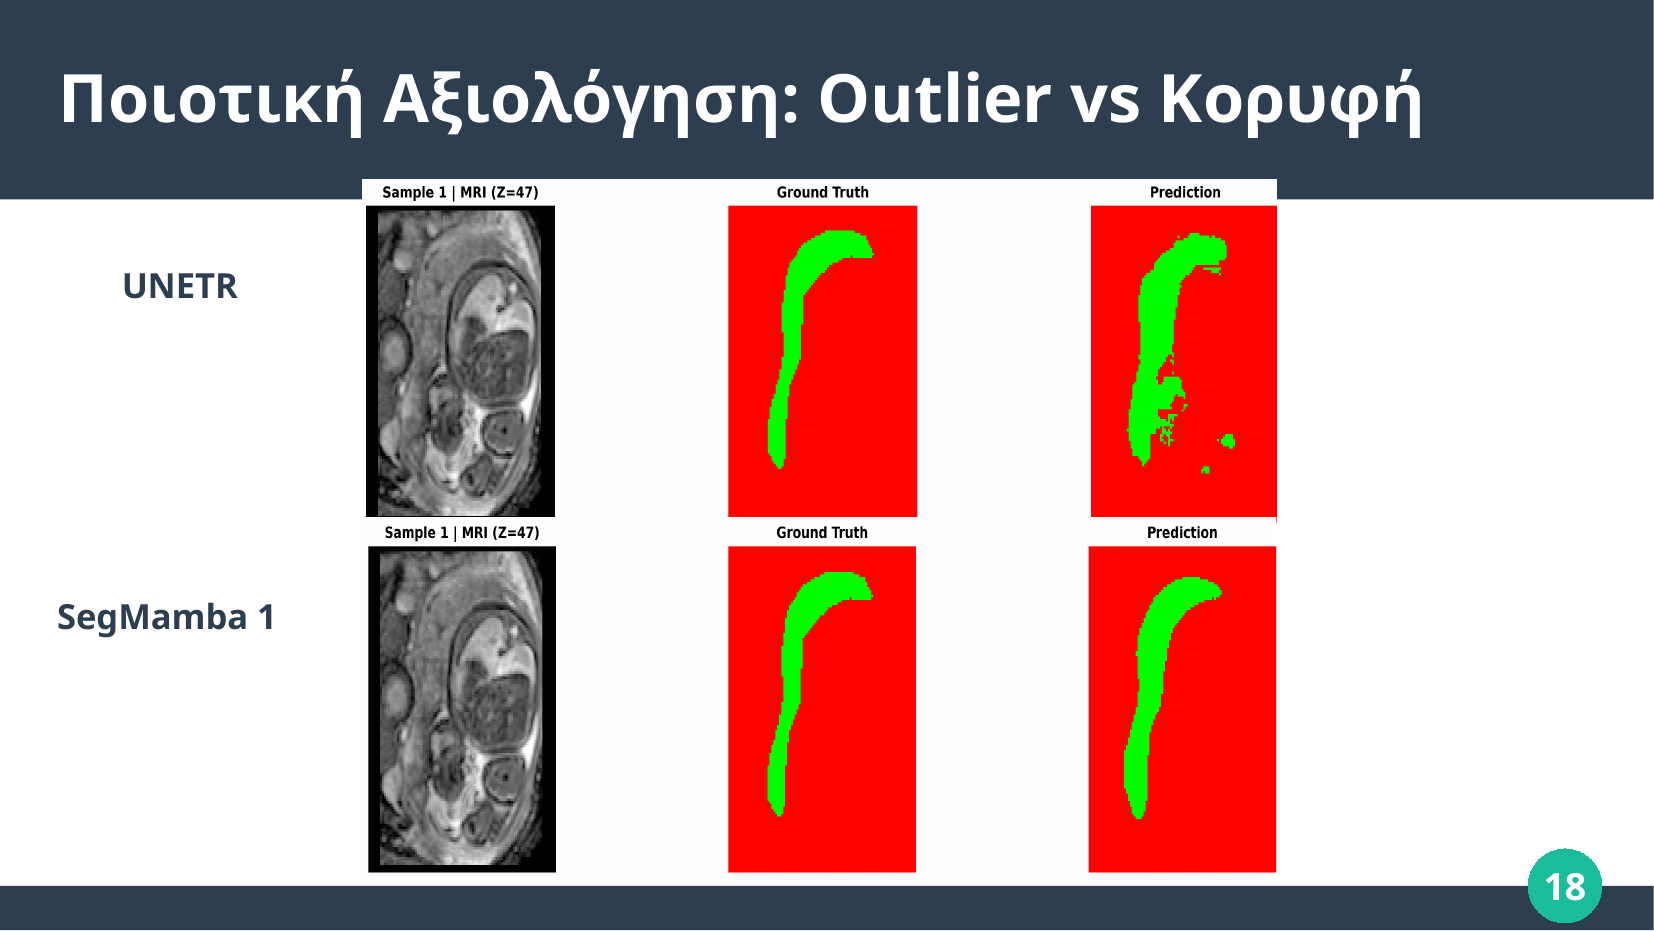

# Ποιοτική Αξιολόγηση: Outlier vs Κορυφή
UNETR
SegMamba 1
18